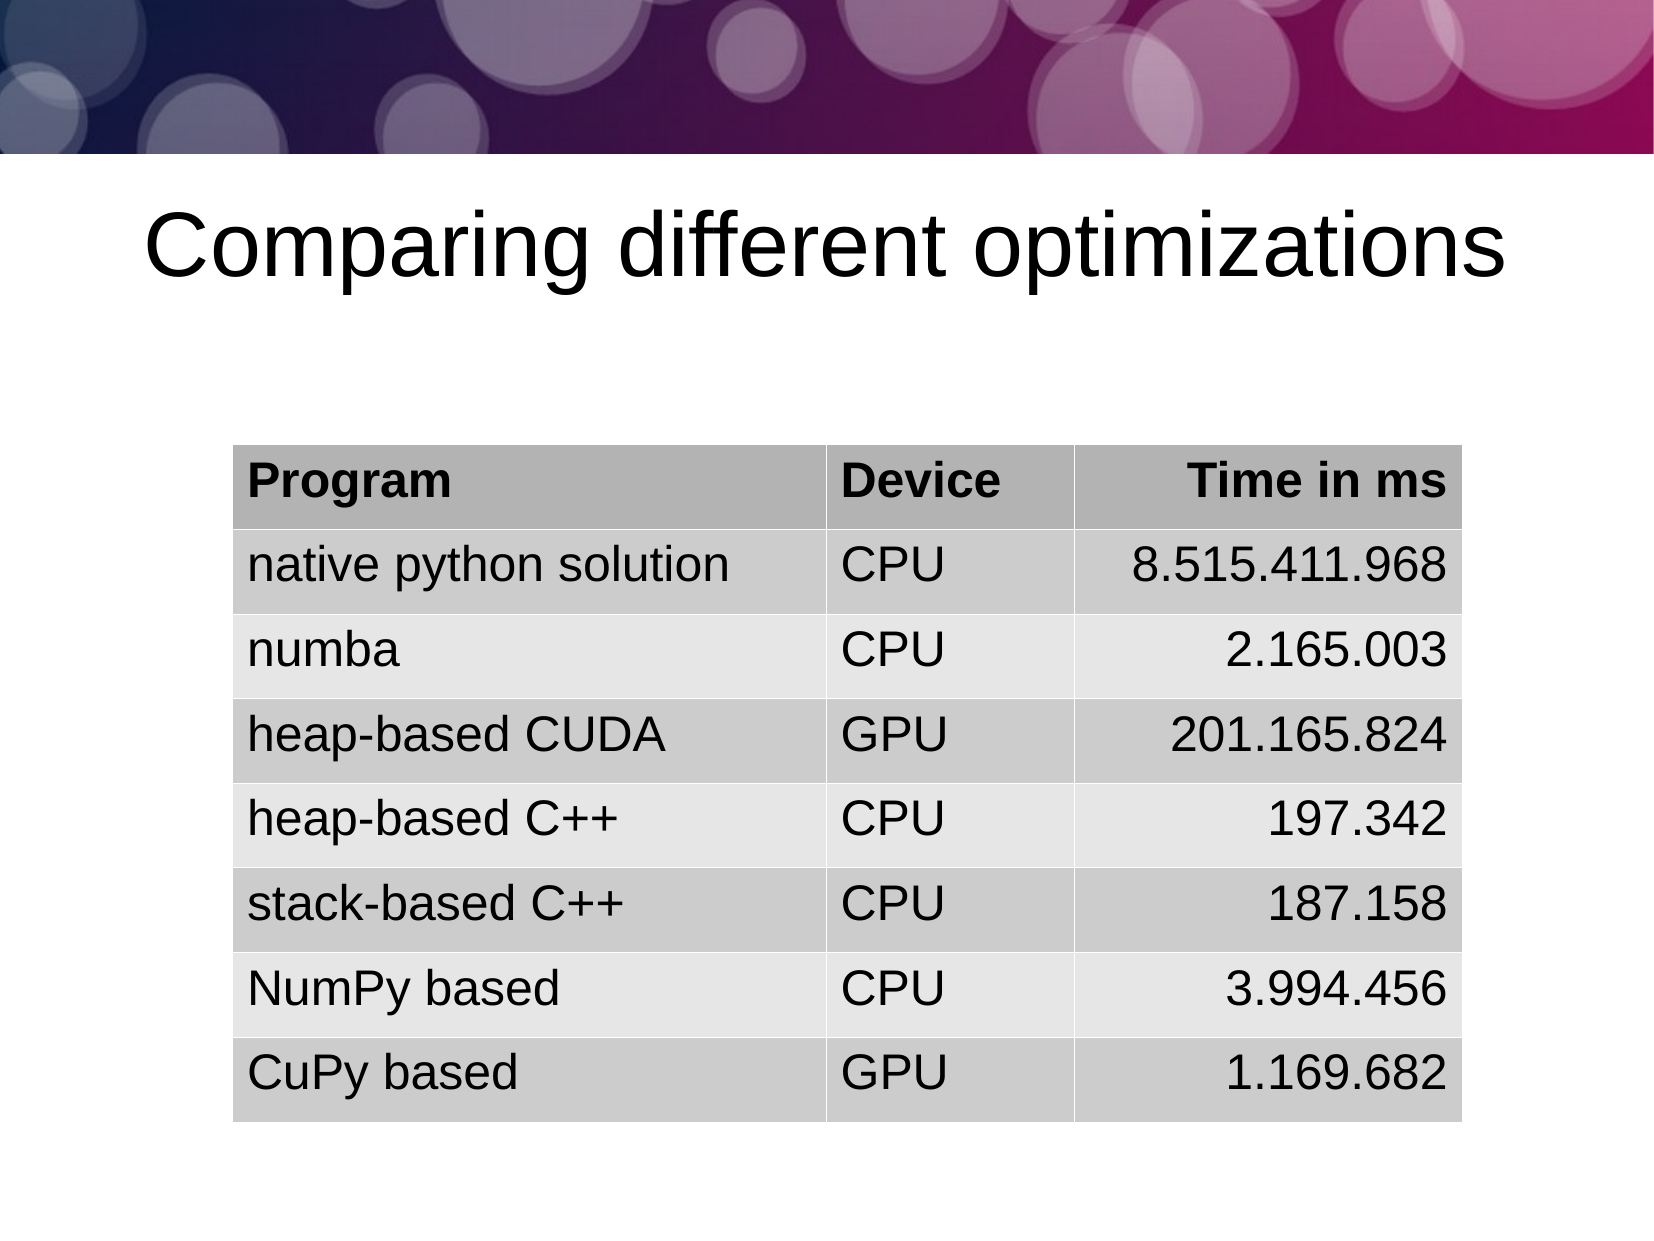

# Comparing different optimizations
| Program | Device | Time in ms |
| --- | --- | --- |
| native python solution | CPU | 8.515.411.968 |
| numba | CPU | 2.165.003 |
| heap-based CUDA | GPU | 201.165.824 |
| heap-based C++ | CPU | 197.342 |
| stack-based C++ | CPU | 187.158 |
| NumPy based | CPU | 3.994.456 |
| CuPy based | GPU | 1.169.682 |